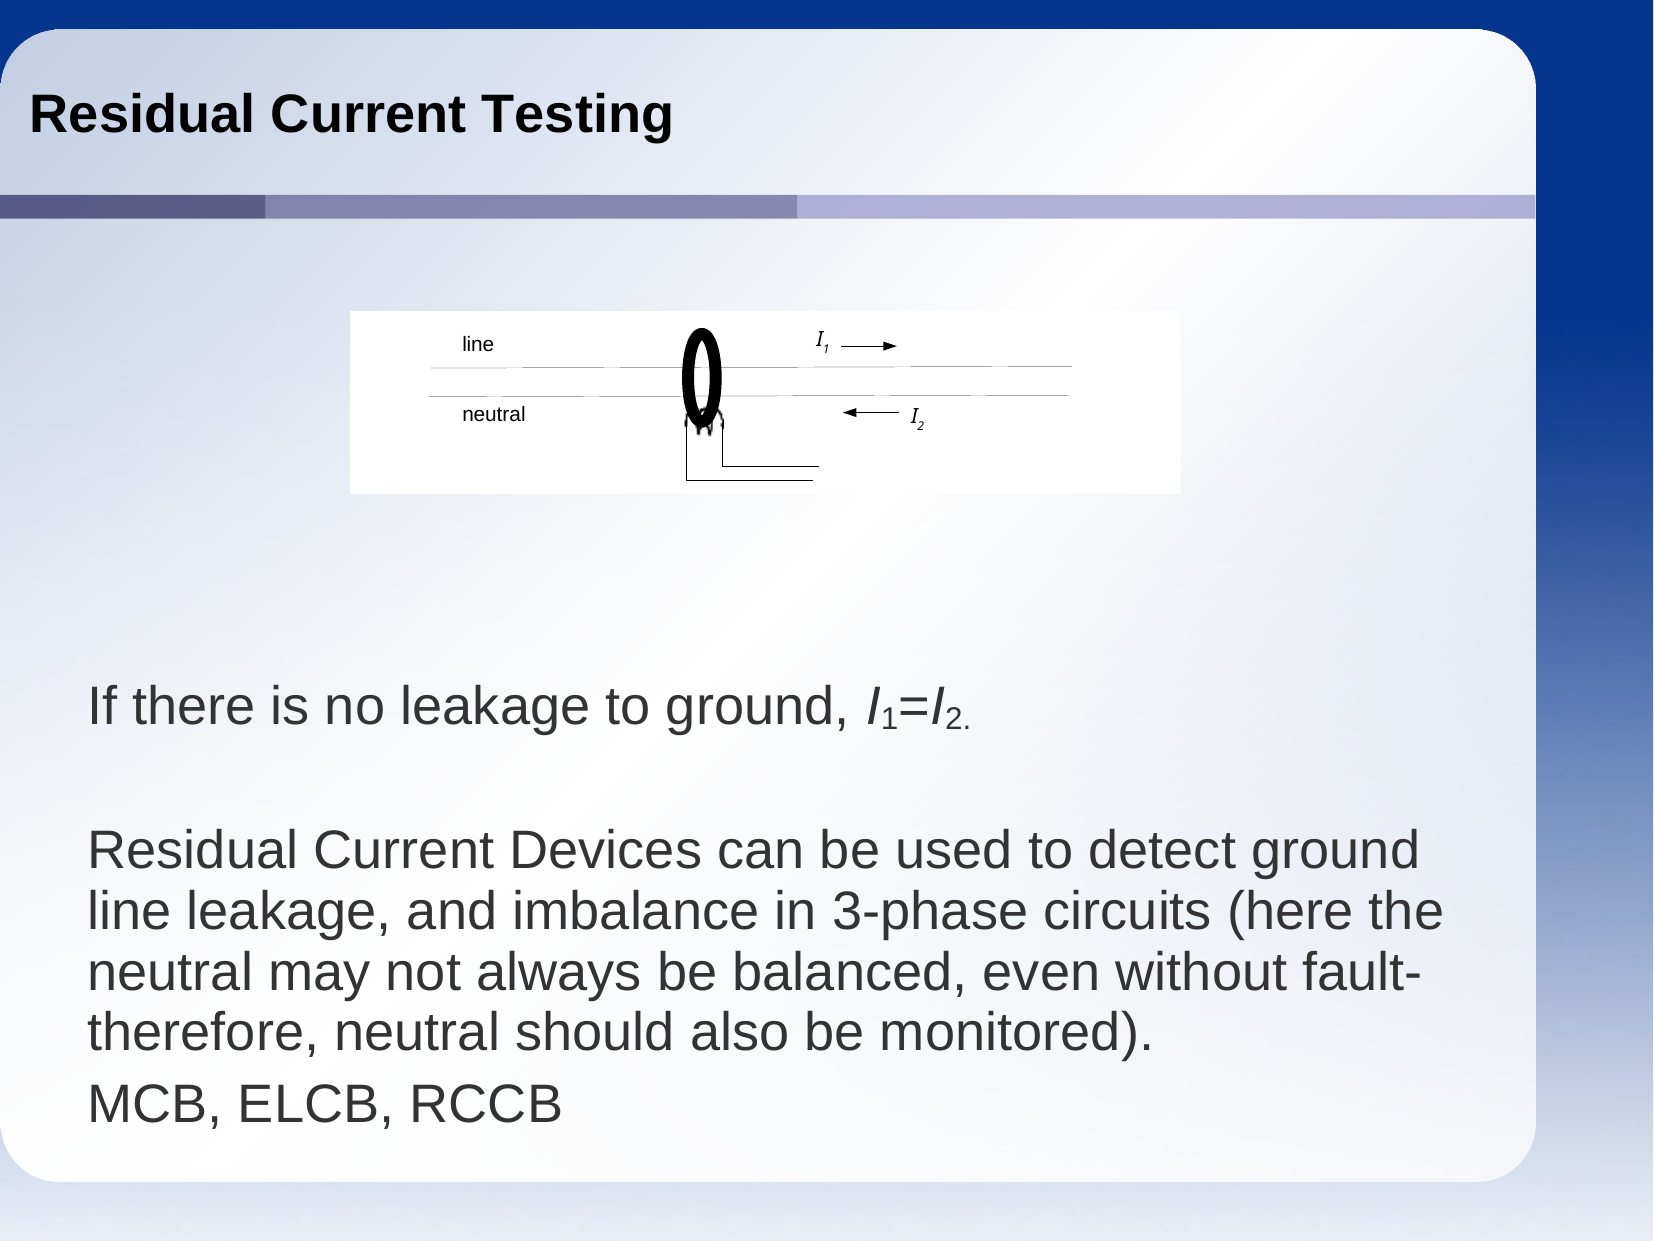

# Residual Current Testing
If there is no leakage to ground, I1=I2.
Residual Current Devices can be used to detect ground line leakage, and imbalance in 3-phase circuits (here the neutral may not always be balanced, even without fault- therefore, neutral should also be monitored).
MCB, ELCB, RCCB